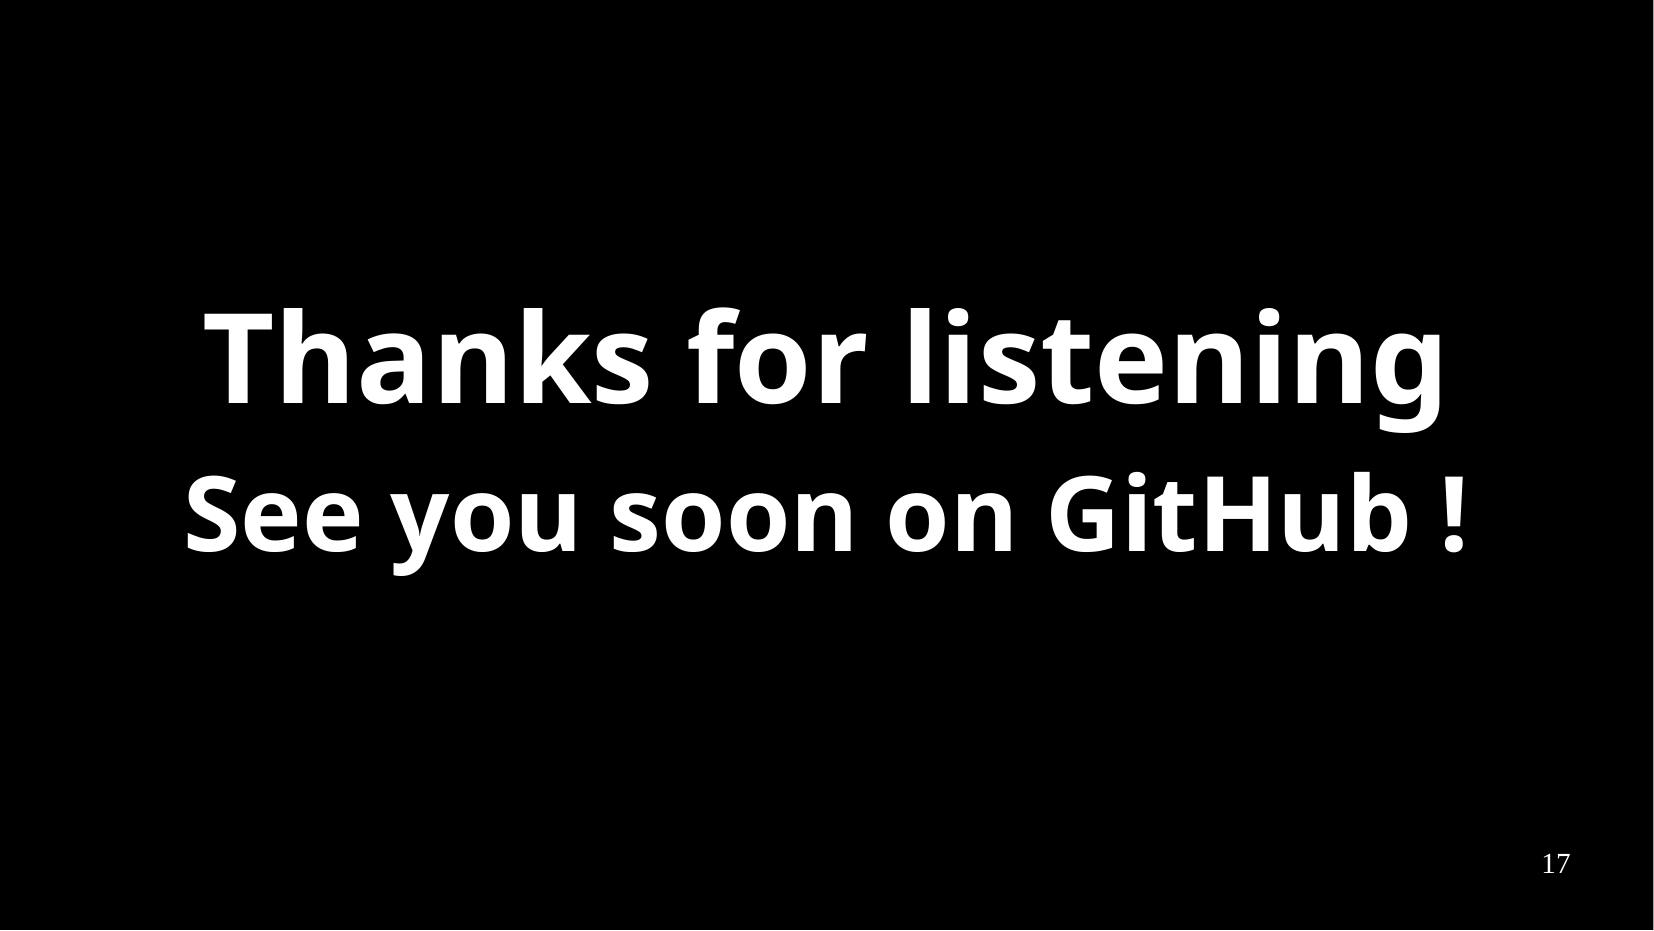

# Thanks for listening See you soon on GitHub !
17